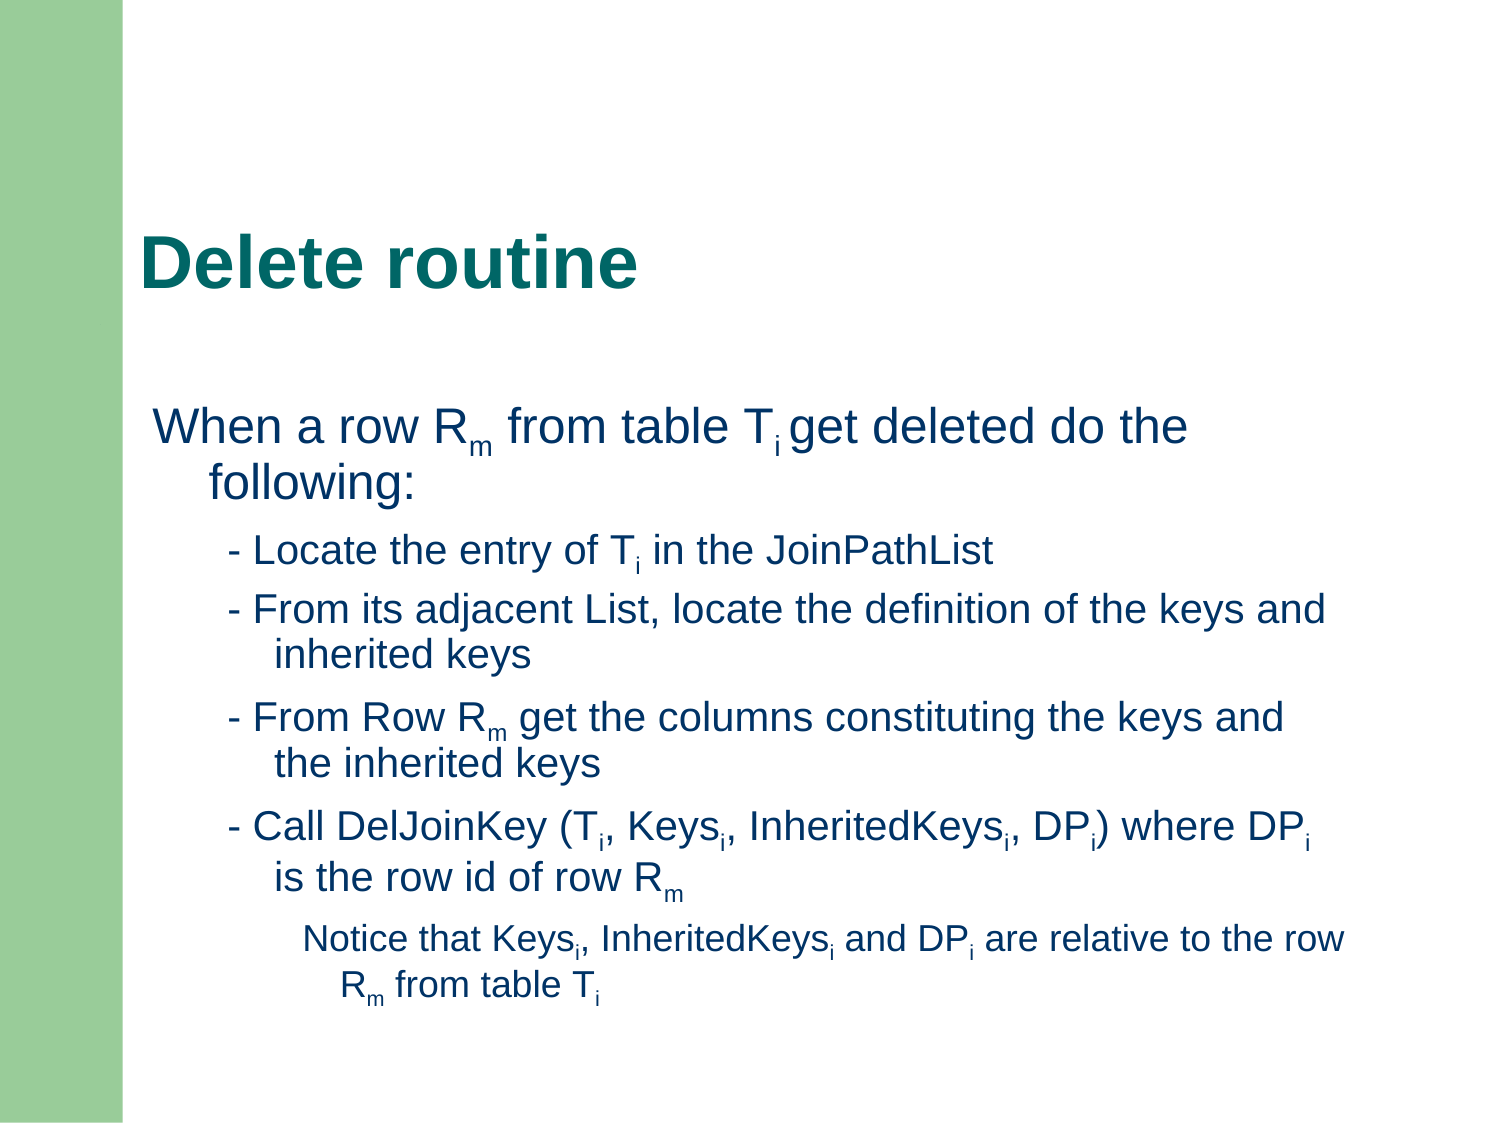

Delete routine
When a row Rm from table Ti get deleted do the following:
- Locate the entry of Ti in the JoinPathList
- From its adjacent List, locate the definition of the keys and inherited keys
- From Row Rm get the columns constituting the keys and the inherited keys
- Call DelJoinKey (Ti, Keysi, InheritedKeysi, DPi) where DPi is the row id of row Rm
Notice that Keysi, InheritedKeysi and DPi are relative to the row Rm from table Ti